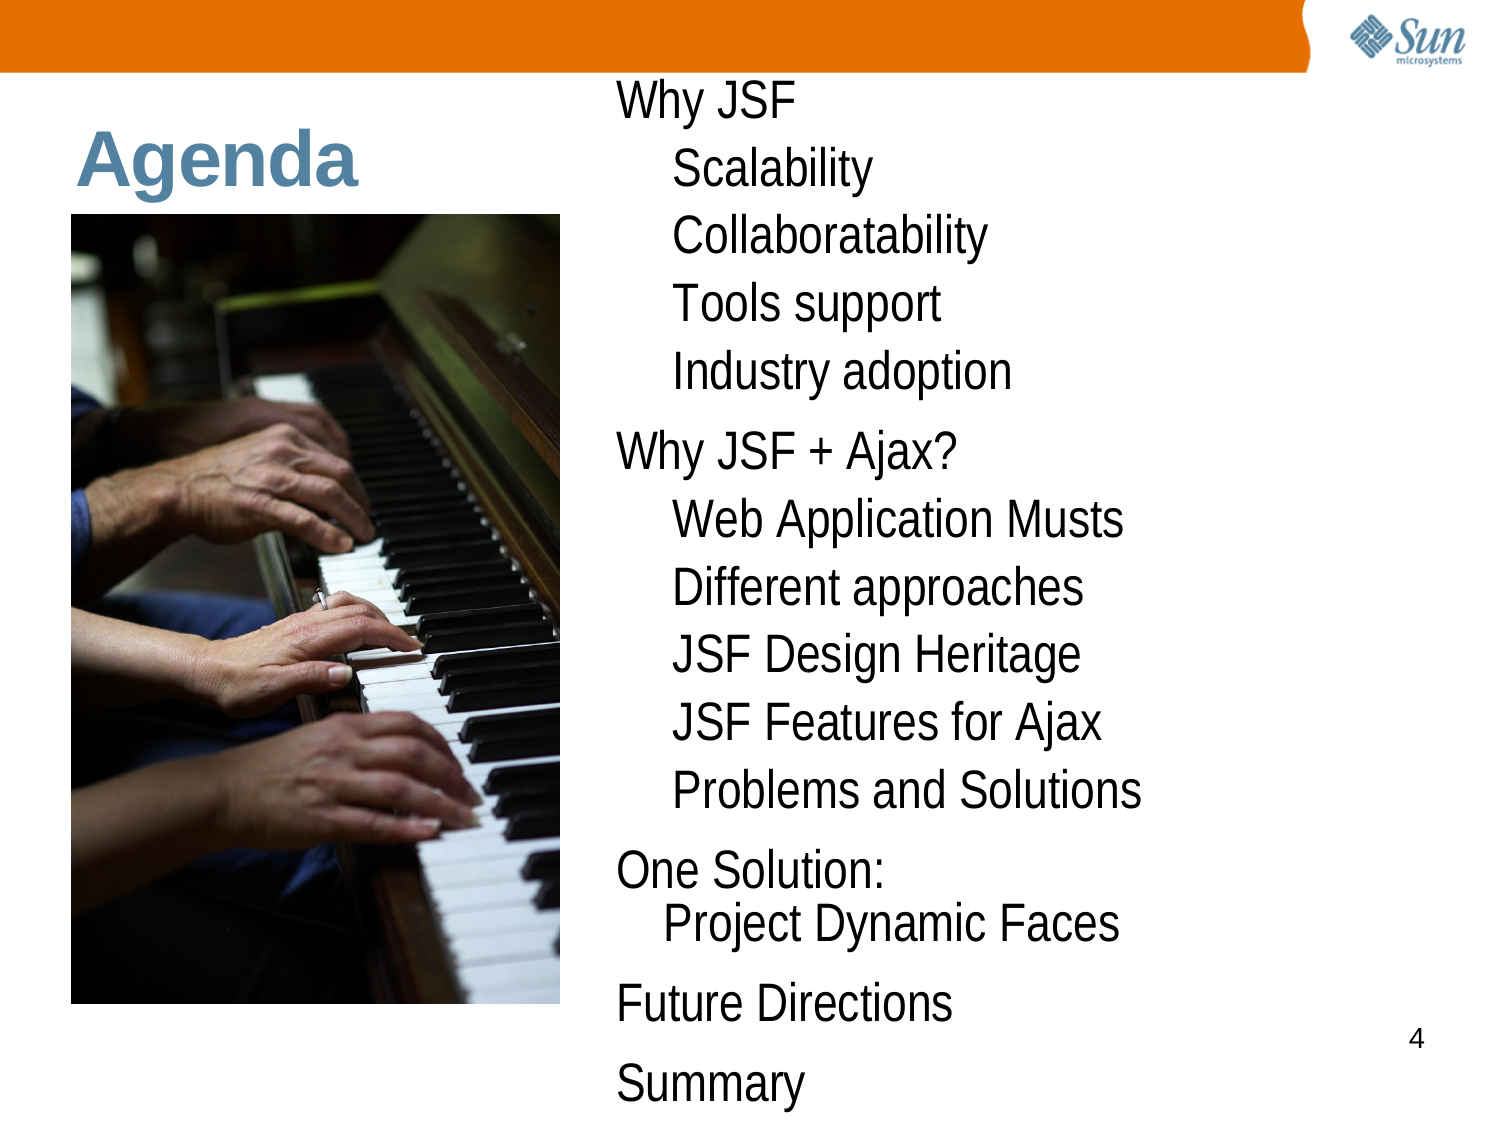

Why JSF
Scalability
Collaboratability
Tools support
Industry adoption
Why JSF + Ajax?
Web Application Musts
Different approaches
JSF Design Heritage
JSF Features for Ajax
Problems and Solutions
One Solution:
Project Dynamic Faces
Future Directions
Summary
# Agenda
4